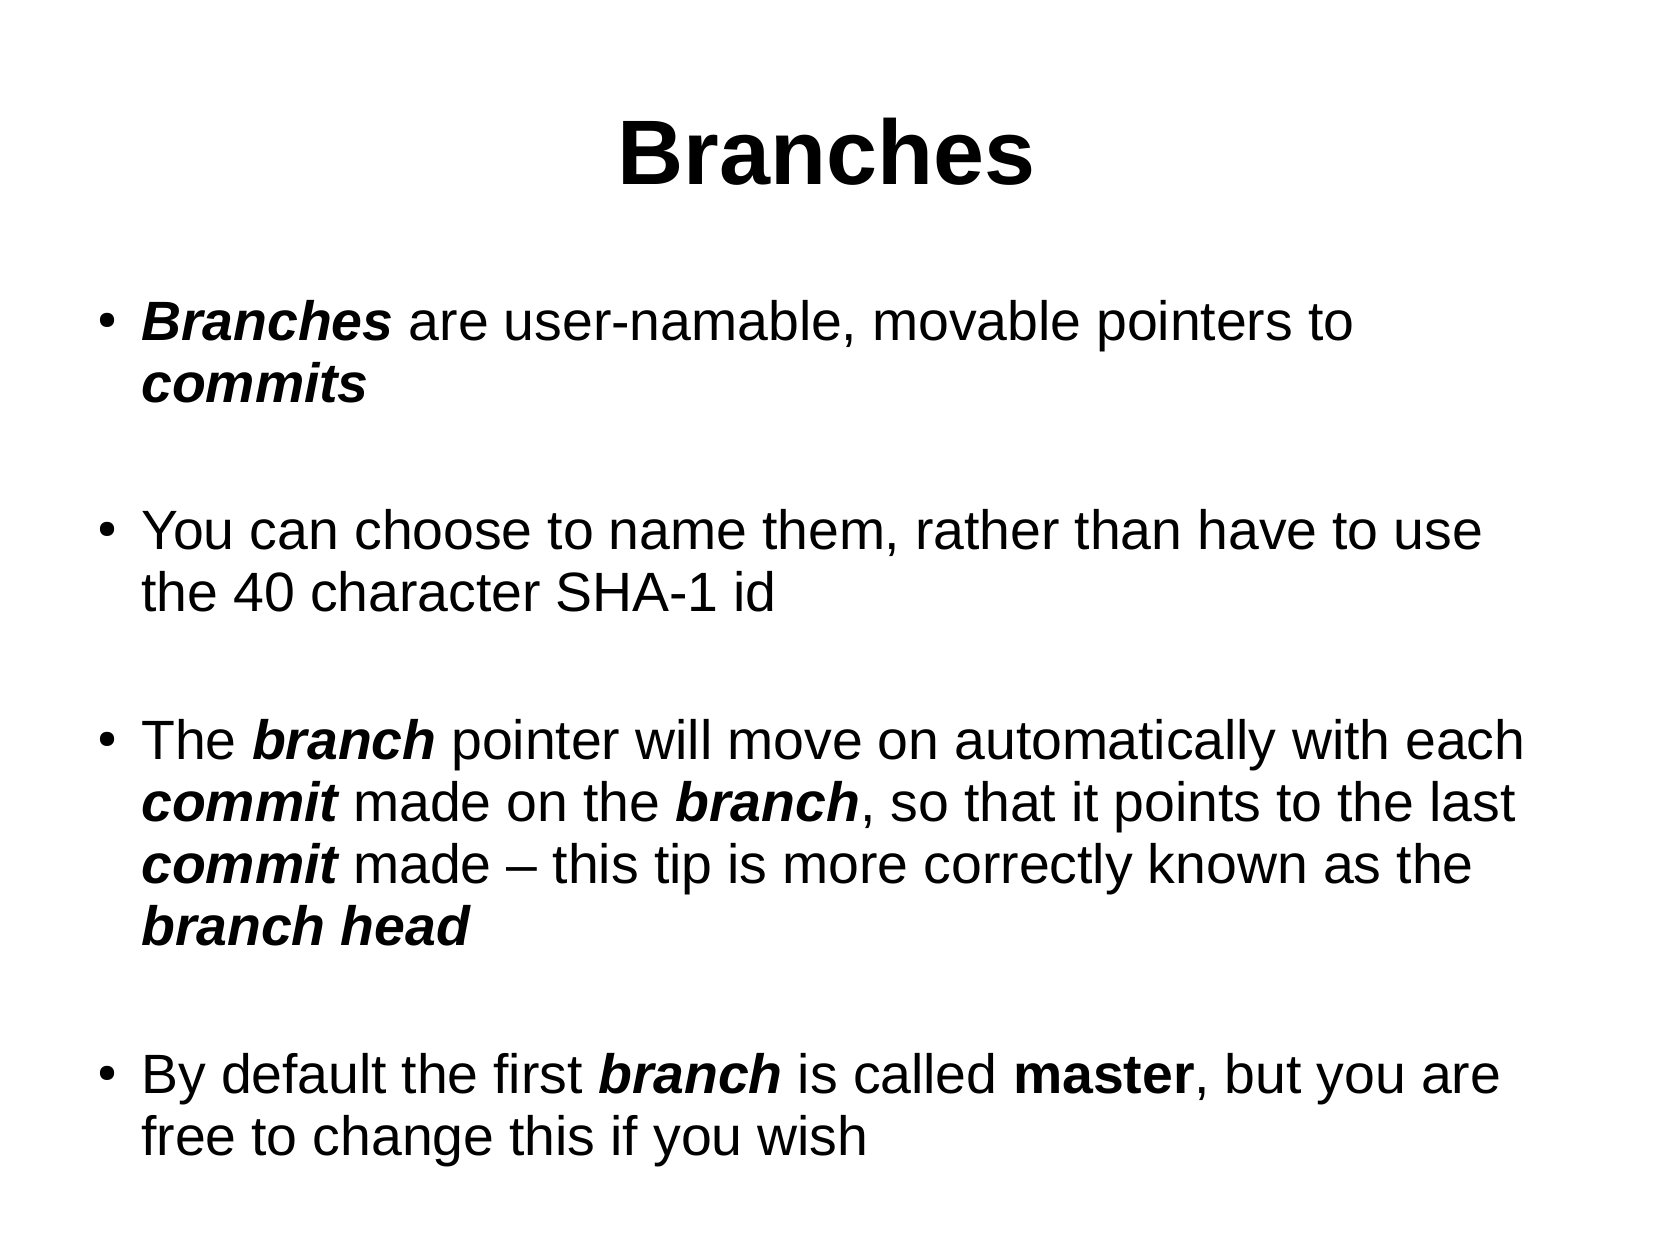

# Branches
Branches are user-namable, movable pointers to commits
You can choose to name them, rather than have to use the 40 character SHA-1 id
The branch pointer will move on automatically with each commit made on the branch, so that it points to the last commit made – this tip is more correctly known as the branch head
By default the first branch is called master, but you are free to change this if you wish